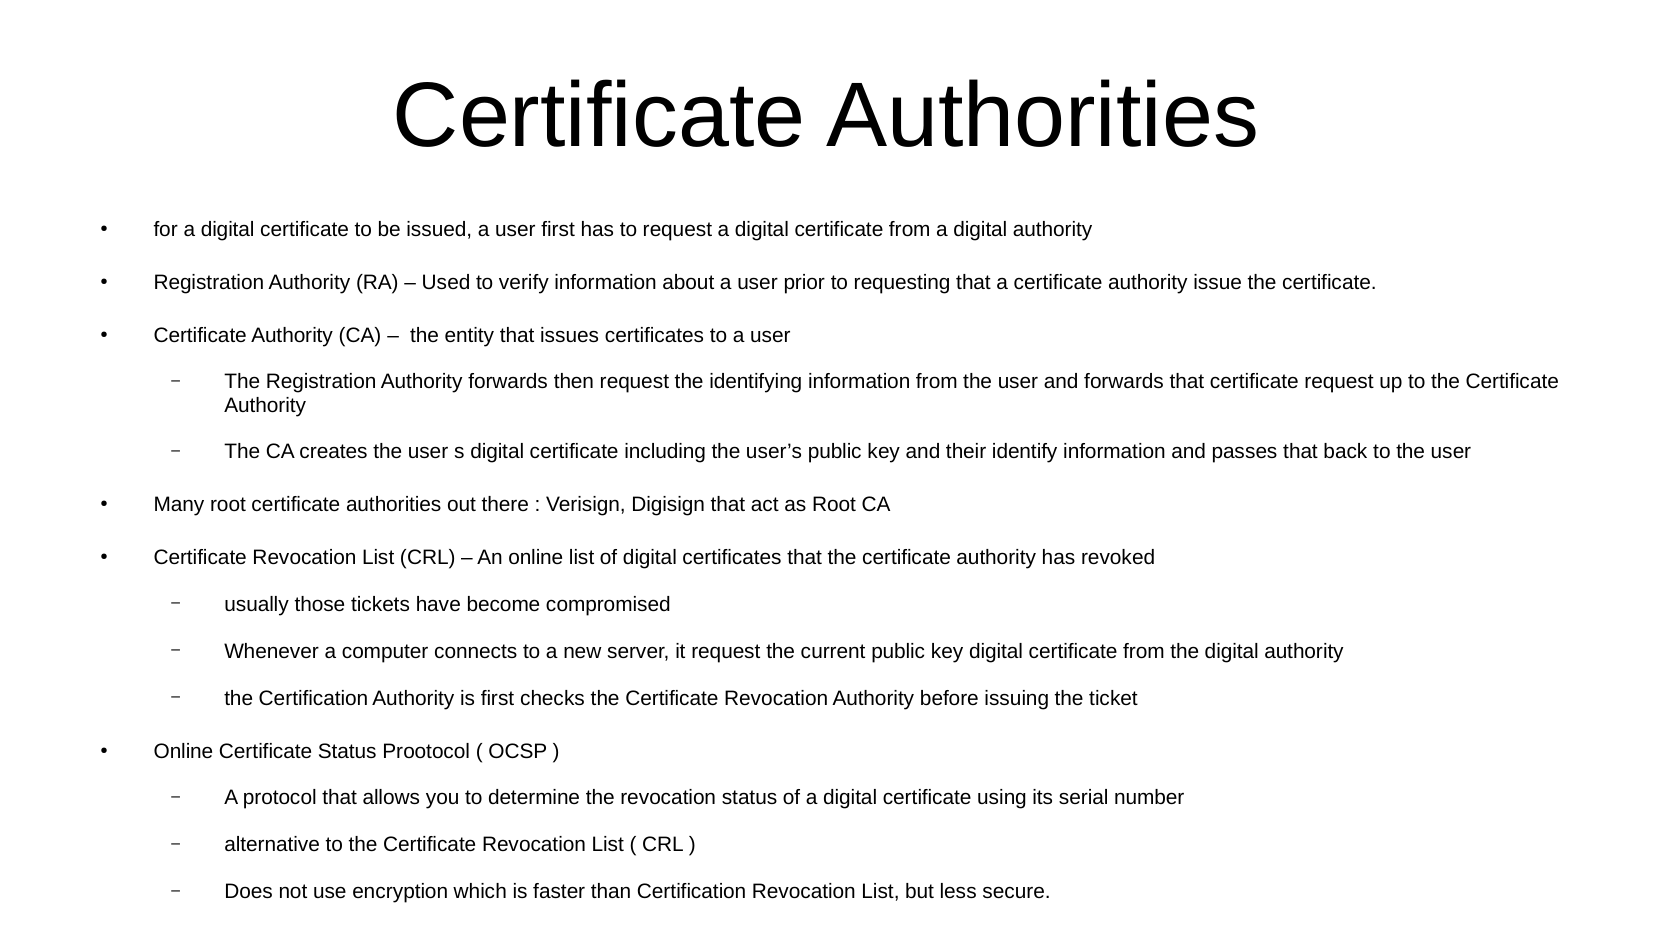

# Certificate Authorities
for a digital certificate to be issued, a user first has to request a digital certificate from a digital authority
Registration Authority (RA) – Used to verify information about a user prior to requesting that a certificate authority issue the certificate.
Certificate Authority (CA) – the entity that issues certificates to a user
The Registration Authority forwards then request the identifying information from the user and forwards that certificate request up to the Certificate Authority
The CA creates the user s digital certificate including the user’s public key and their identify information and passes that back to the user
Many root certificate authorities out there : Verisign, Digisign that act as Root CA
Certificate Revocation List (CRL) – An online list of digital certificates that the certificate authority has revoked
usually those tickets have become compromised
Whenever a computer connects to a new server, it request the current public key digital certificate from the digital authority
the Certification Authority is first checks the Certificate Revocation Authority before issuing the ticket
Online Certificate Status Prootocol ( OCSP )
A protocol that allows you to determine the revocation status of a digital certificate using its serial number
alternative to the Certificate Revocation List ( CRL )
Does not use encryption which is faster than Certification Revocation List, but less secure.